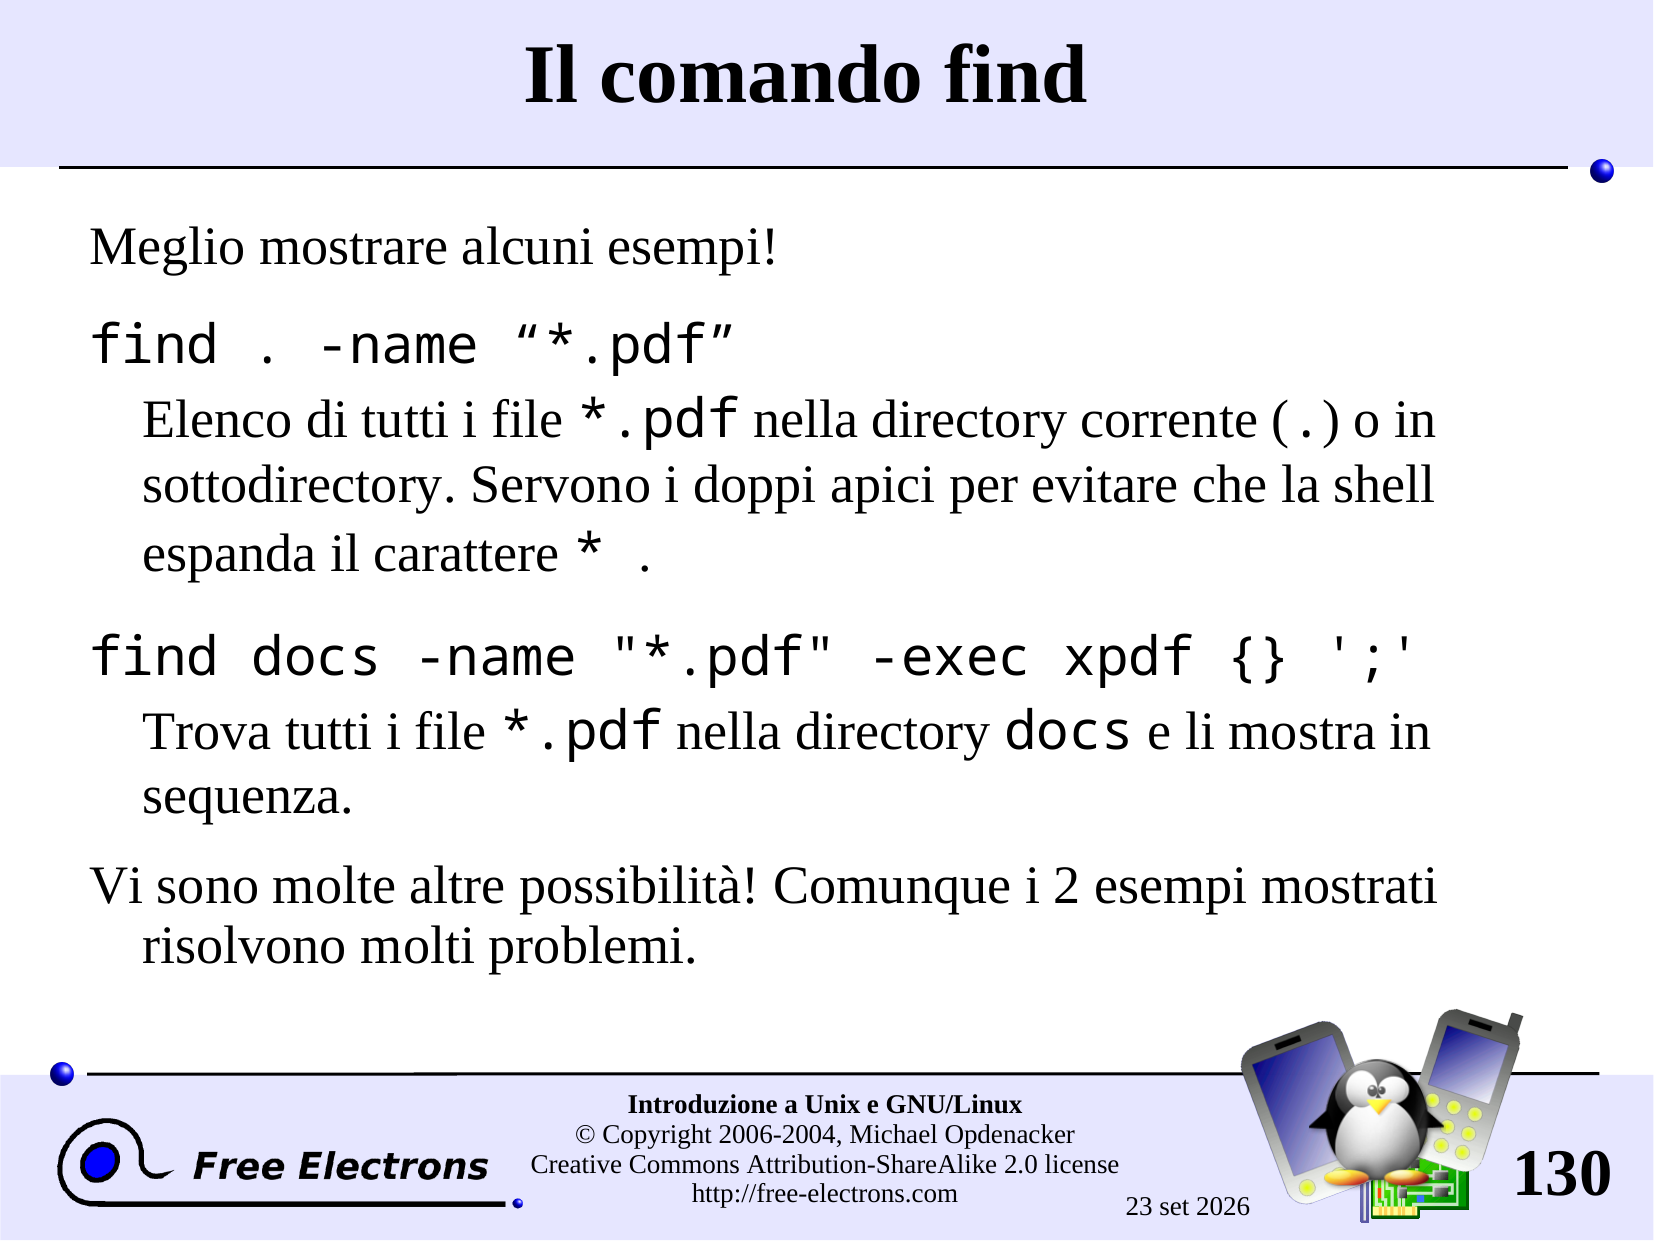

# Il comando find
Meglio mostrare alcuni esempi!
find . -name “*.pdf”
Elenco di tutti i file *.pdf nella directory corrente (.) o in sottodirectory. Servono i doppi apici per evitare che la shell espanda il carattere * .
find docs -name "*.pdf" -exec xpdf {} ';'
Trova tutti i file *.pdf nella directory docs e li mostra in sequenza.
Vi sono molte altre possibilità! Comunque i 2 esempi mostrati risolvono molti problemi.